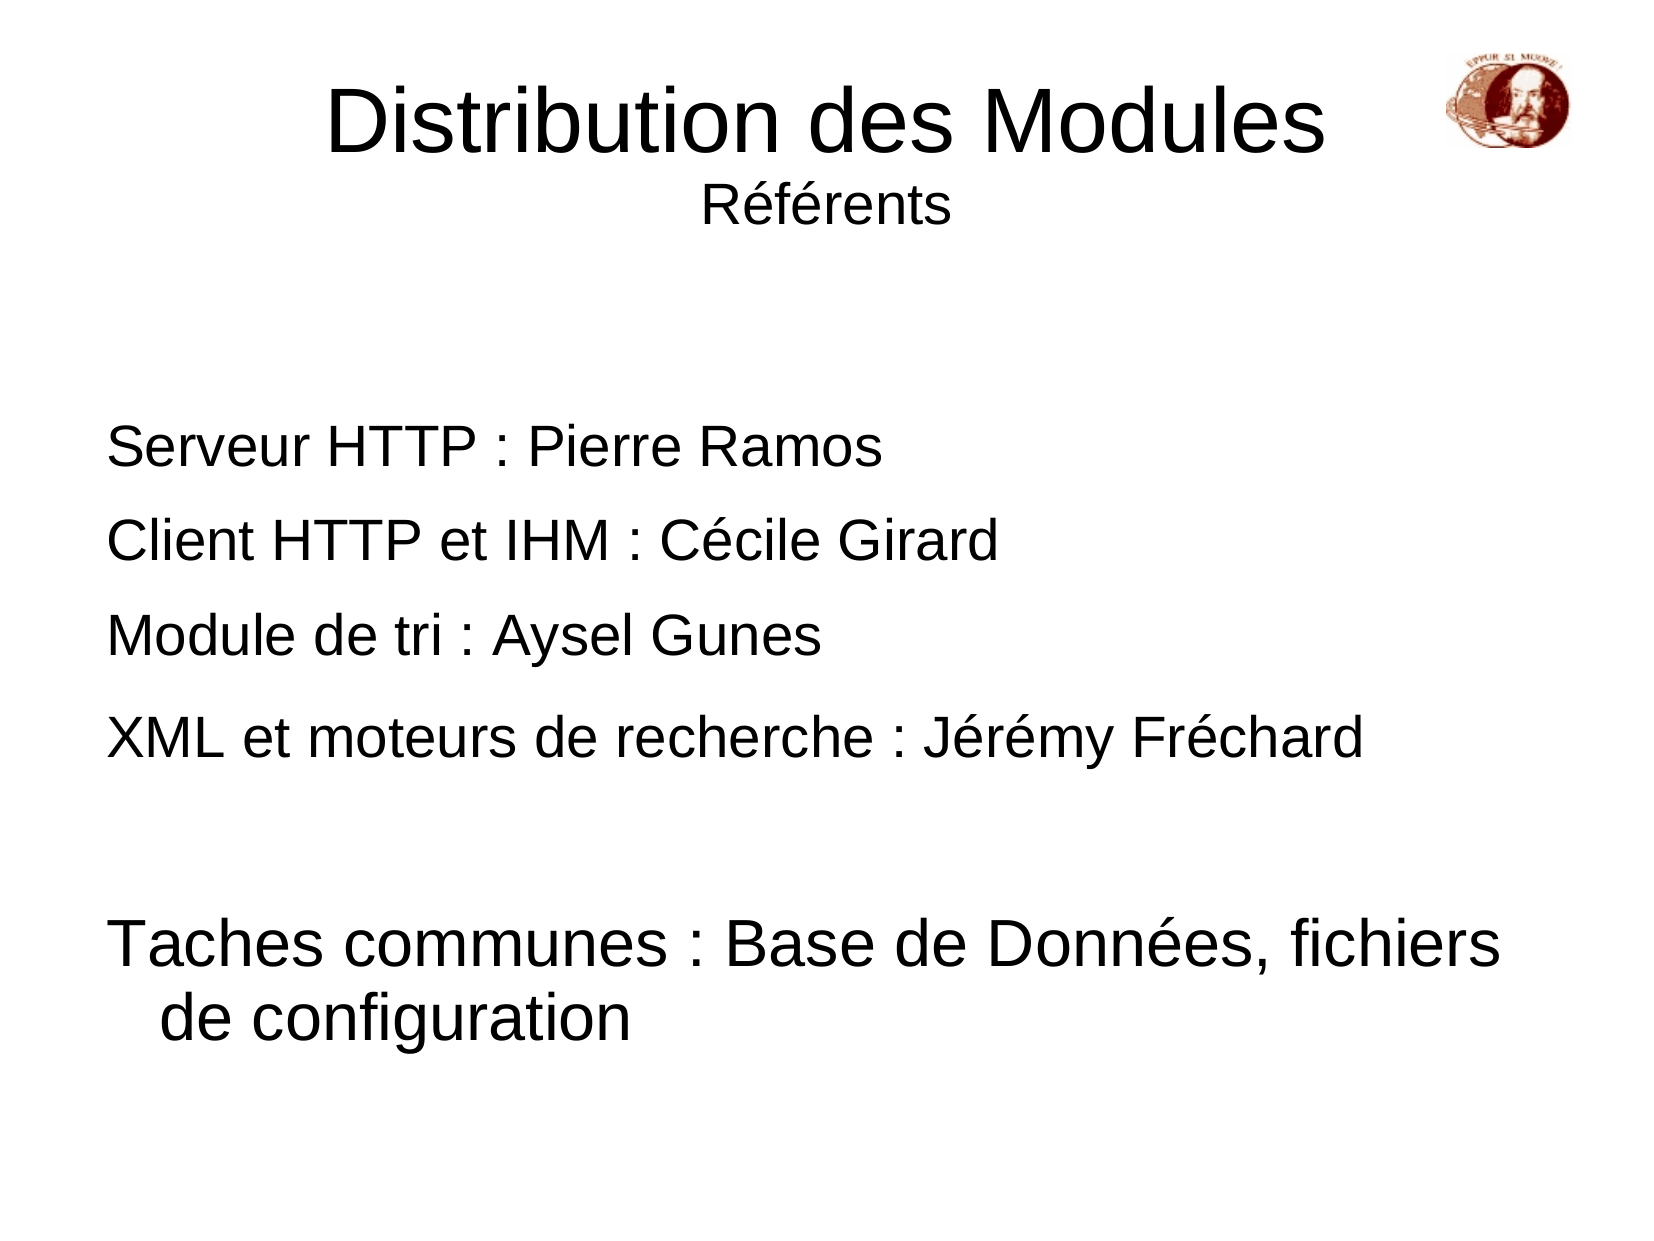

# Distribution des Modules Référents
Serveur HTTP : Pierre Ramos
Client HTTP et IHM : Cécile Girard
Module de tri : Aysel Gunes
XML et moteurs de recherche : Jérémy Fréchard
Taches communes : Base de Données, fichiers de configuration